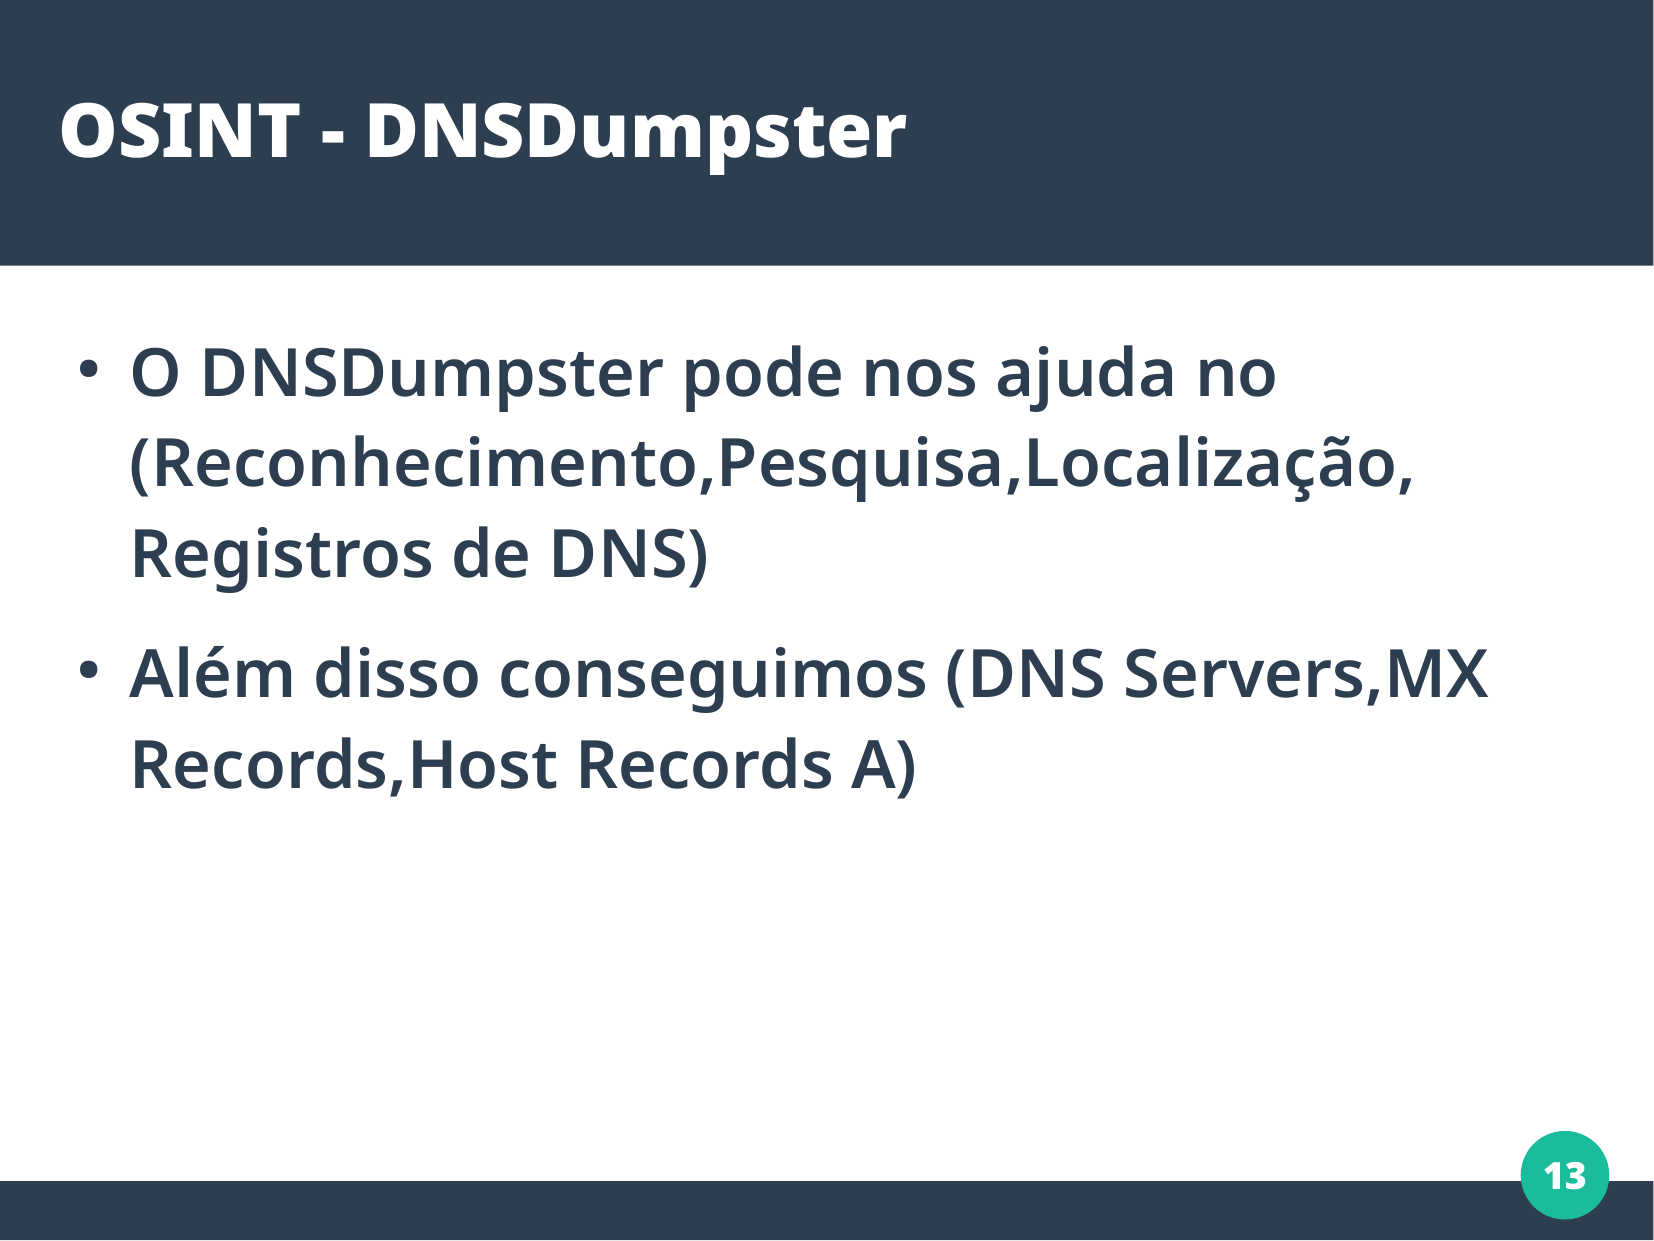

# OSINT - DNSDumpster
O DNSDumpster pode nos ajuda no (Reconhecimento,Pesquisa,Localização, Registros de DNS)
Além disso conseguimos (DNS Servers,MX Records,Host Records A)
13